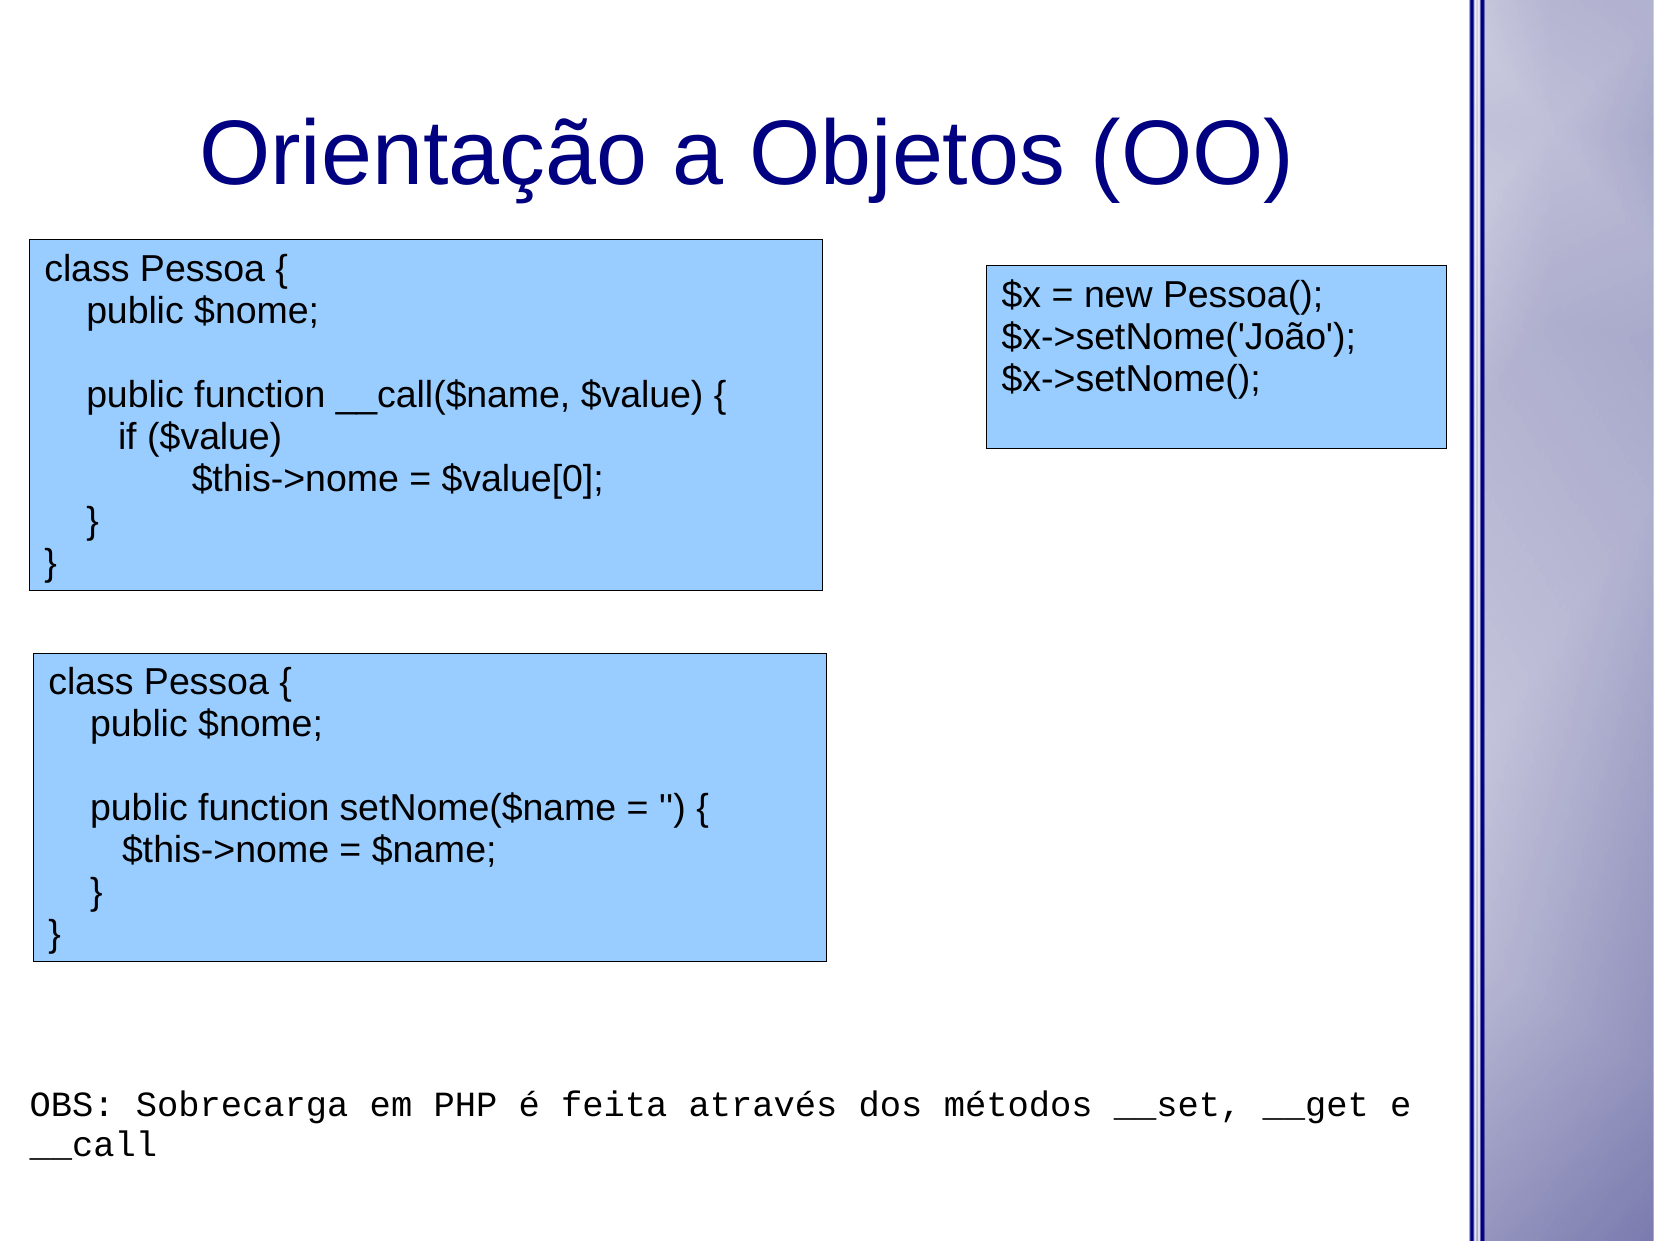

# Orientação a Objetos (OO)
class Pessoa {
 public $nome;
 public function __call($name, $value) {
	if ($value)
 		$this->nome = $value[0];
 }
}
$x = new Pessoa();
$x->setNome('João');
$x->setNome();
class Pessoa {
 public $nome;
 public function setNome($name = '') {
	$this->nome = $name;
 }
}
OBS: Sobrecarga em PHP é feita através dos métodos __set, __get e __call